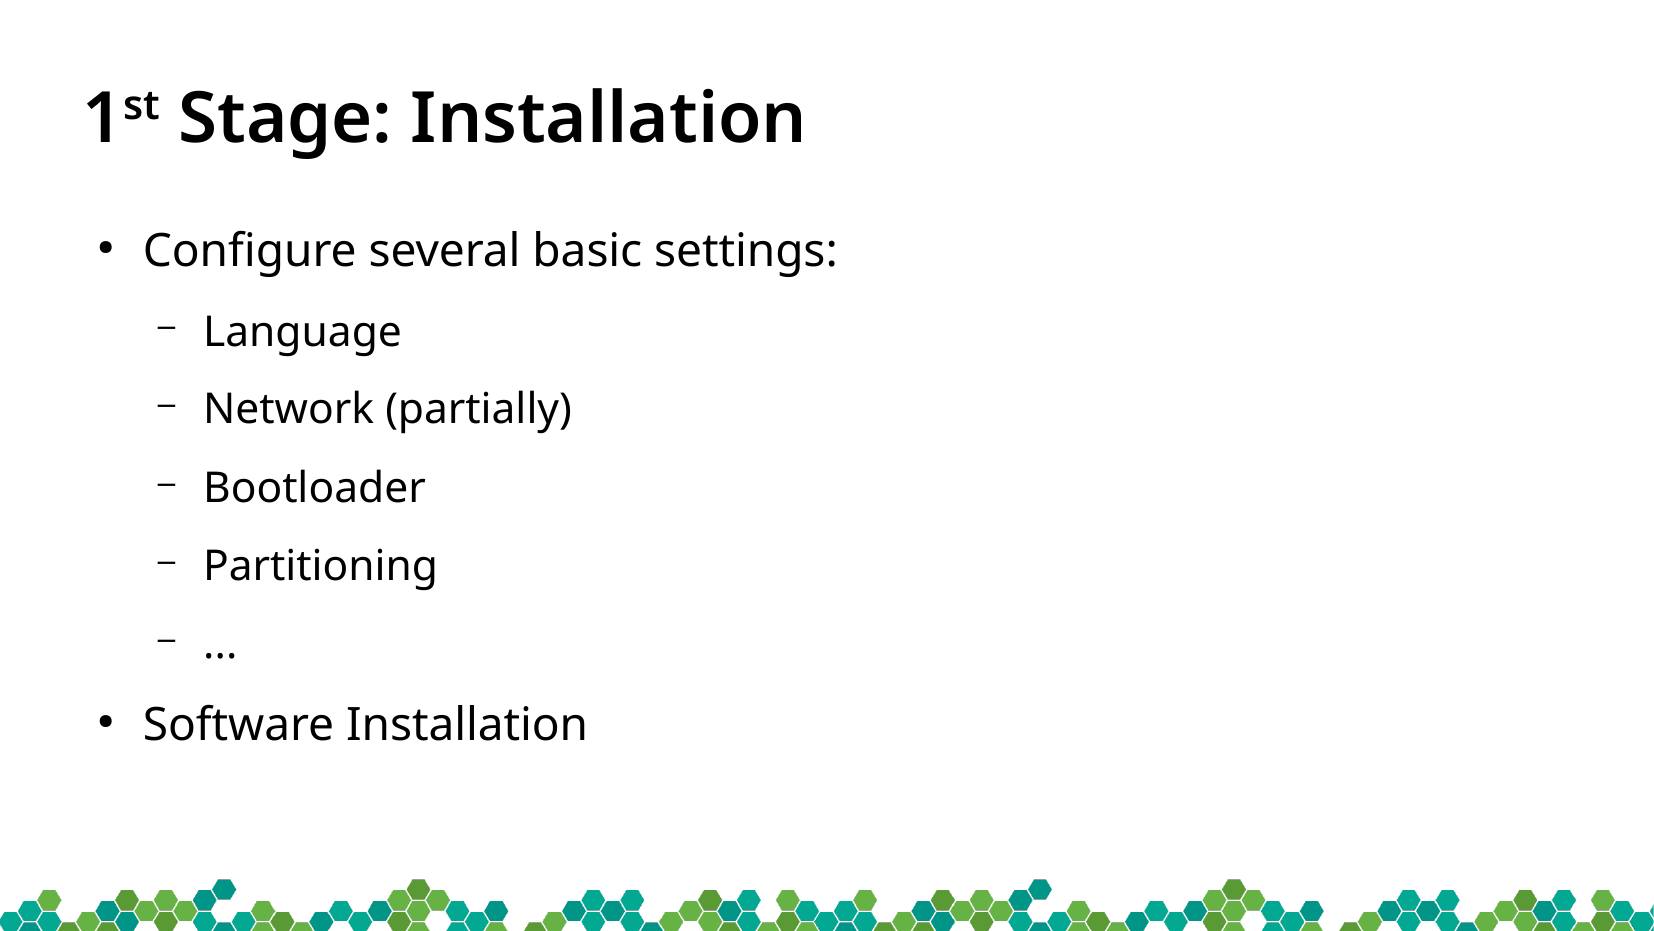

# 1st Stage: Installation
Configure several basic settings:
Language
Network (partially)
Bootloader
Partitioning
...
Software Installation